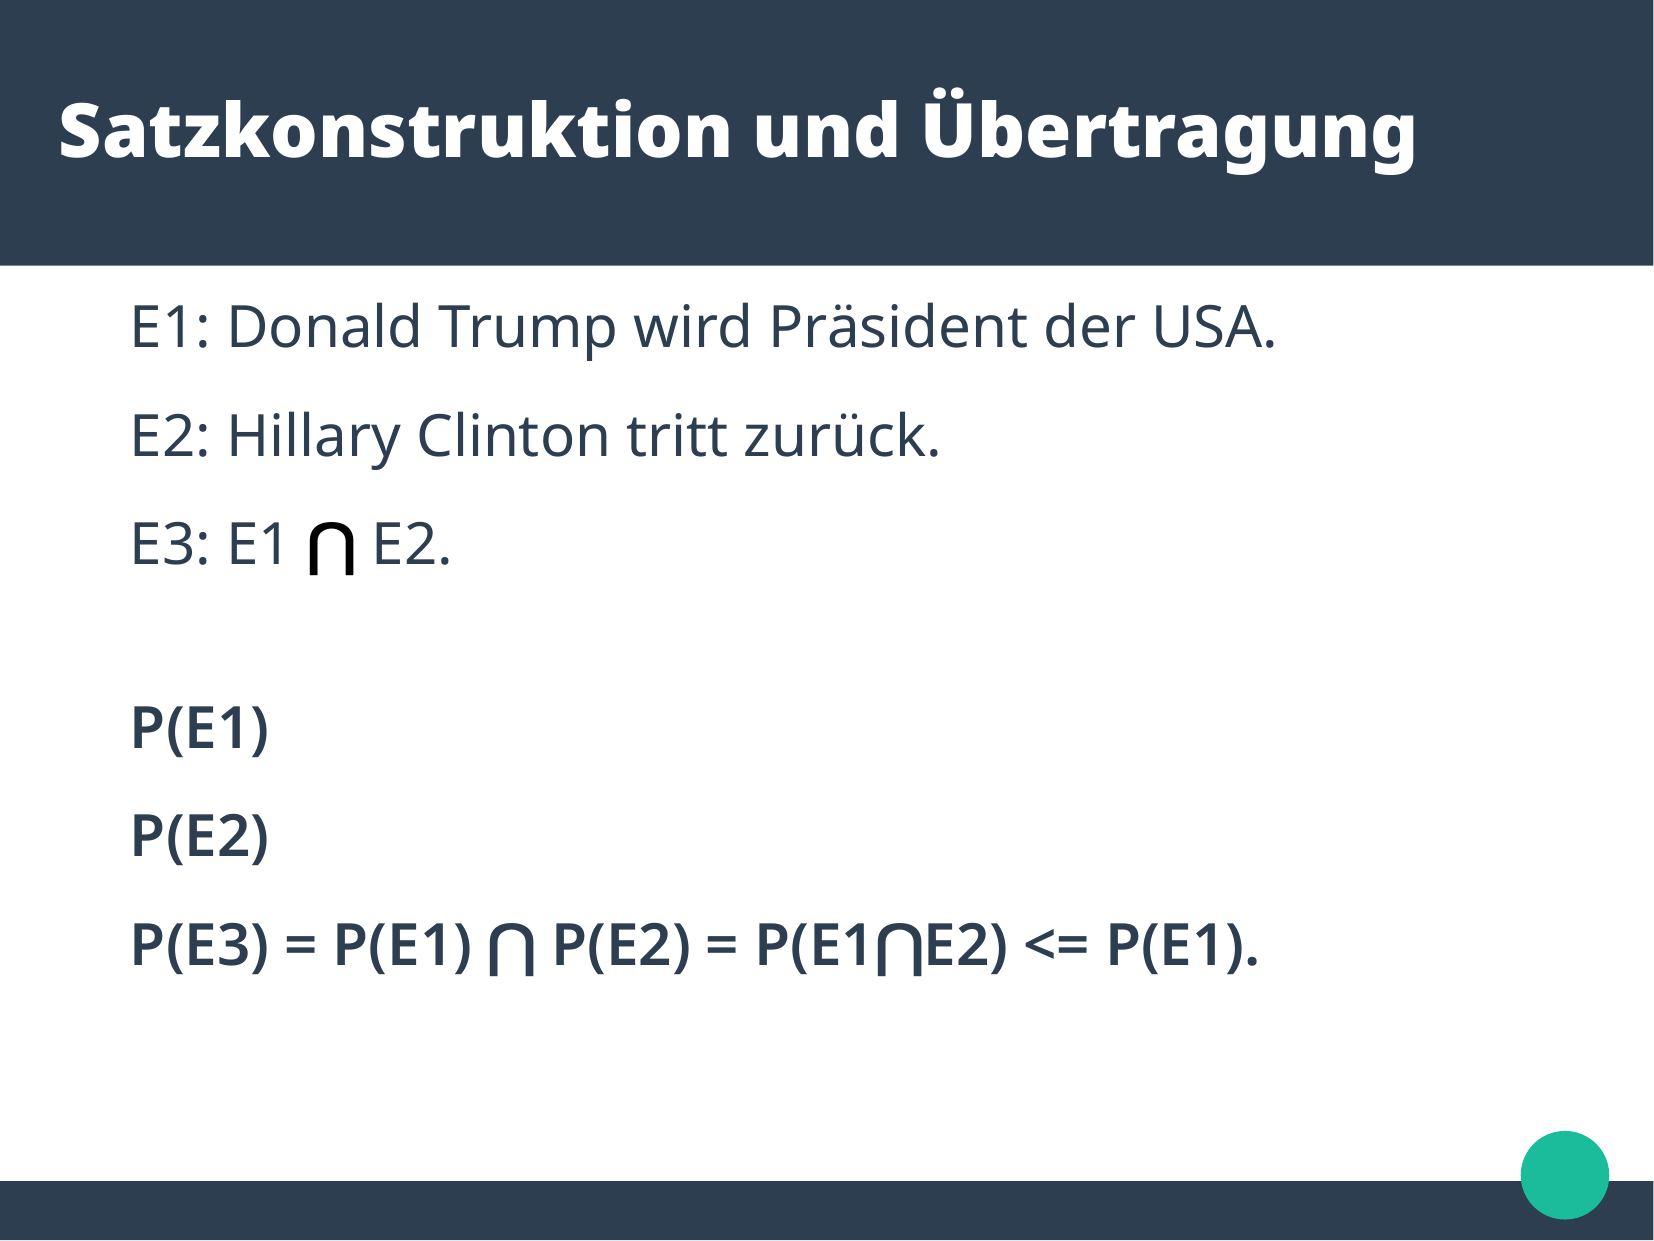

# Satzkonstruktion und Übertragung
E1: Donald Trump wird Präsident der USA.
E2: Hillary Clinton tritt zurück.
E3: E1 ⋂ E2.
P(E1)
P(E2)
P(E3) = P(E1) ⋂ P(E2) = P(E1⋂E2) <= P(E1).